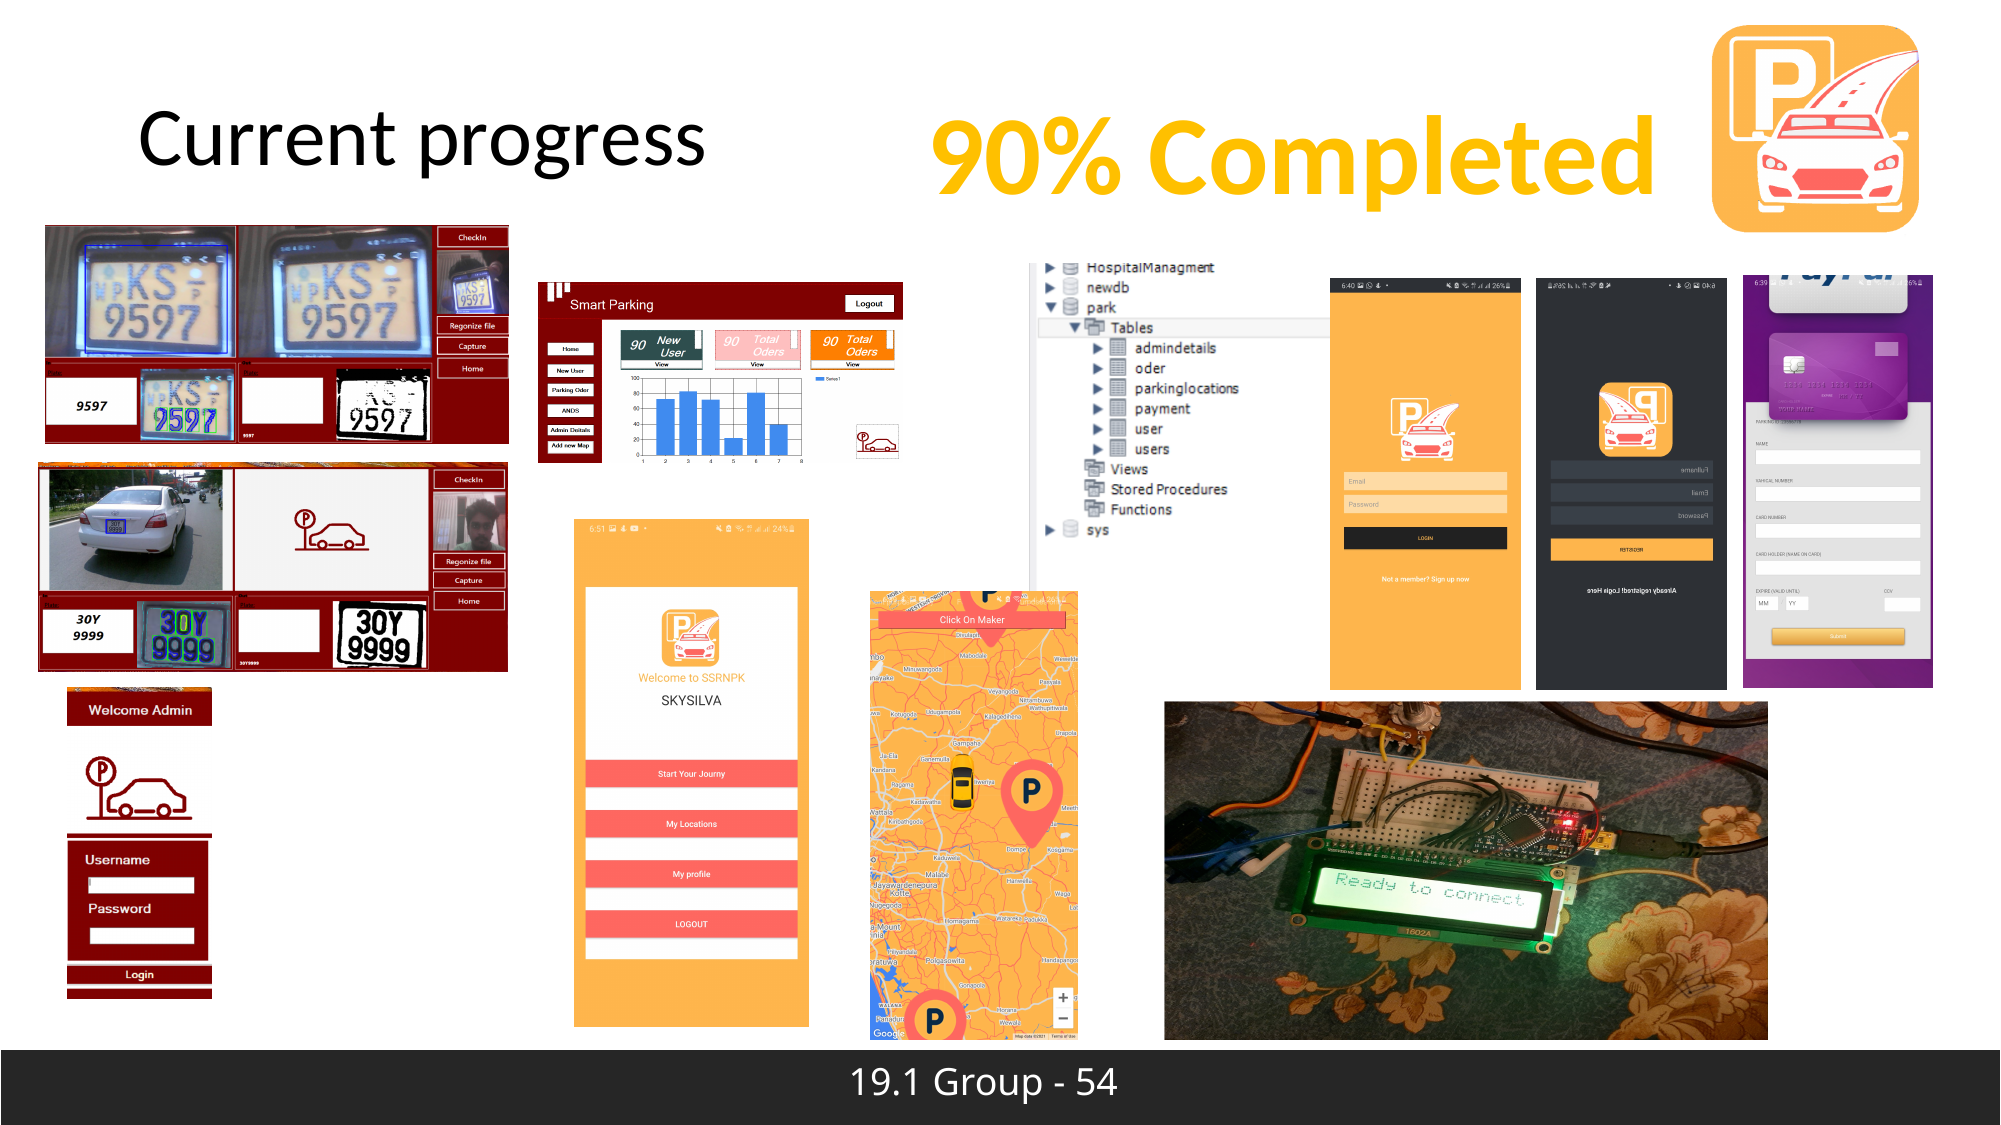

Current progress
90% Completed
19.1 Group - 54